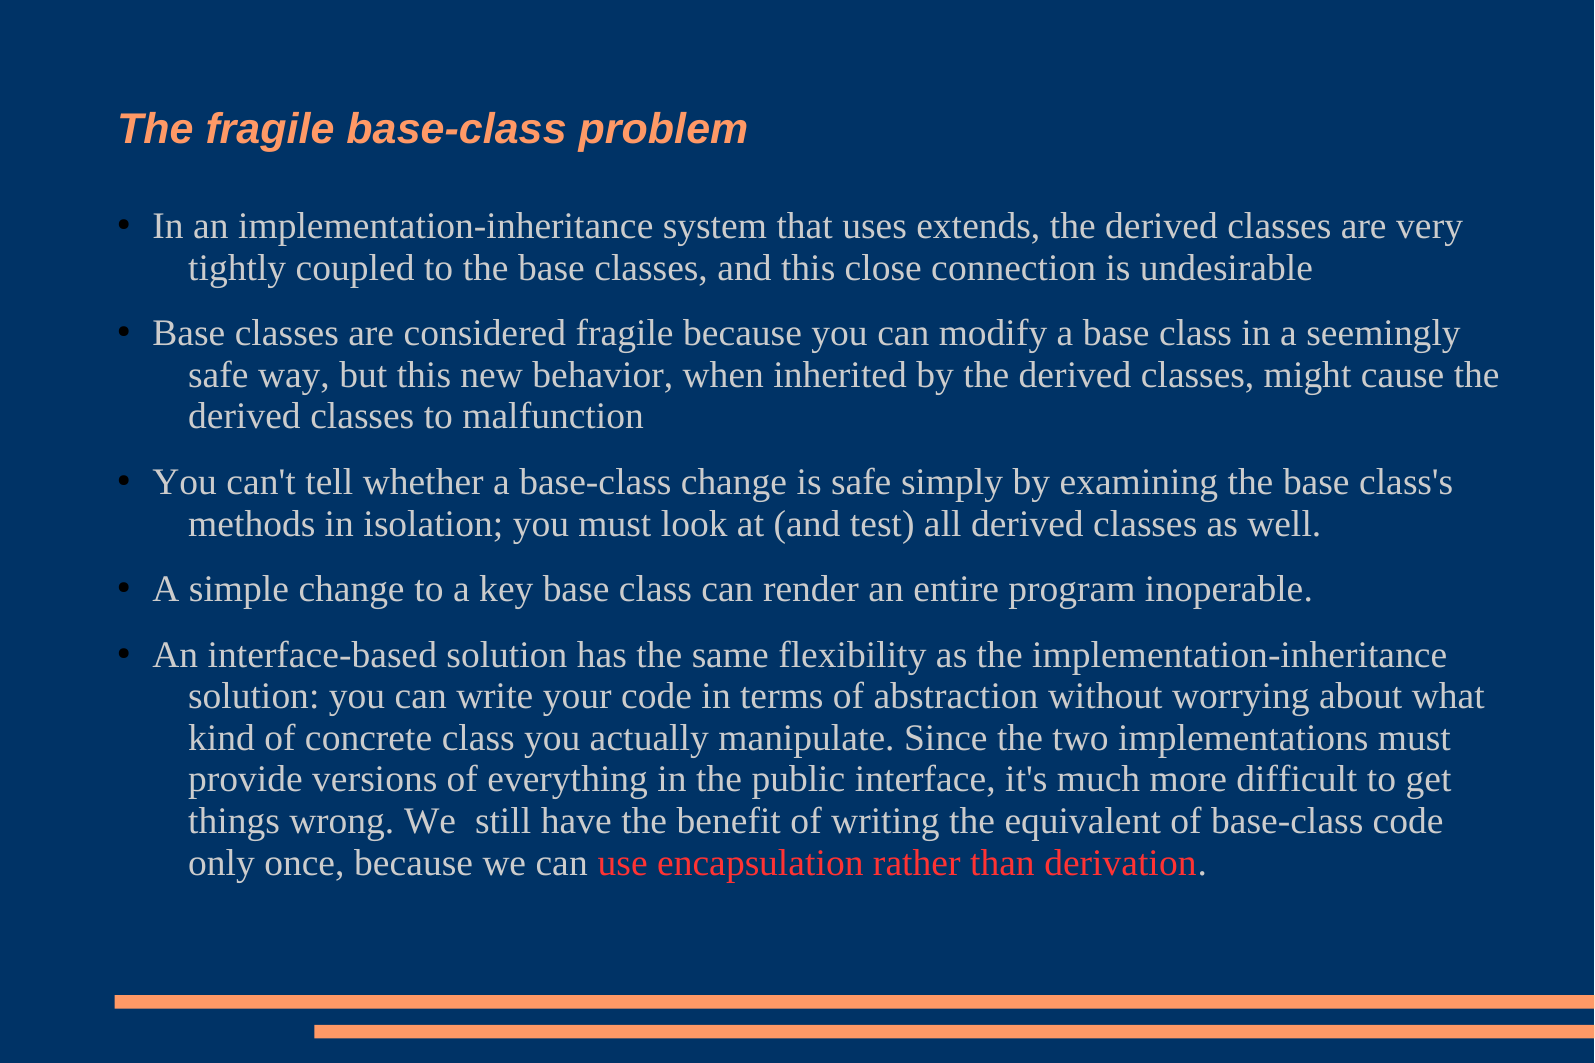

# The fragile base-class problem
In an implementation-inheritance system that uses extends, the derived classes are very tightly coupled to the base classes, and this close connection is undesirable
Base classes are considered fragile because you can modify a base class in a seemingly safe way, but this new behavior, when inherited by the derived classes, might cause the derived classes to malfunction
You can't tell whether a base-class change is safe simply by examining the base class's methods in isolation; you must look at (and test) all derived classes as well.
A simple change to a key base class can render an entire program inoperable.
An interface-based solution has the same flexibility as the implementation-inheritance solution: you can write your code in terms of abstraction without worrying about what kind of concrete class you actually manipulate. Since the two implementations must provide versions of everything in the public interface, it's much more difficult to get things wrong. We still have the benefit of writing the equivalent of base-class code only once, because we can use encapsulation rather than derivation.